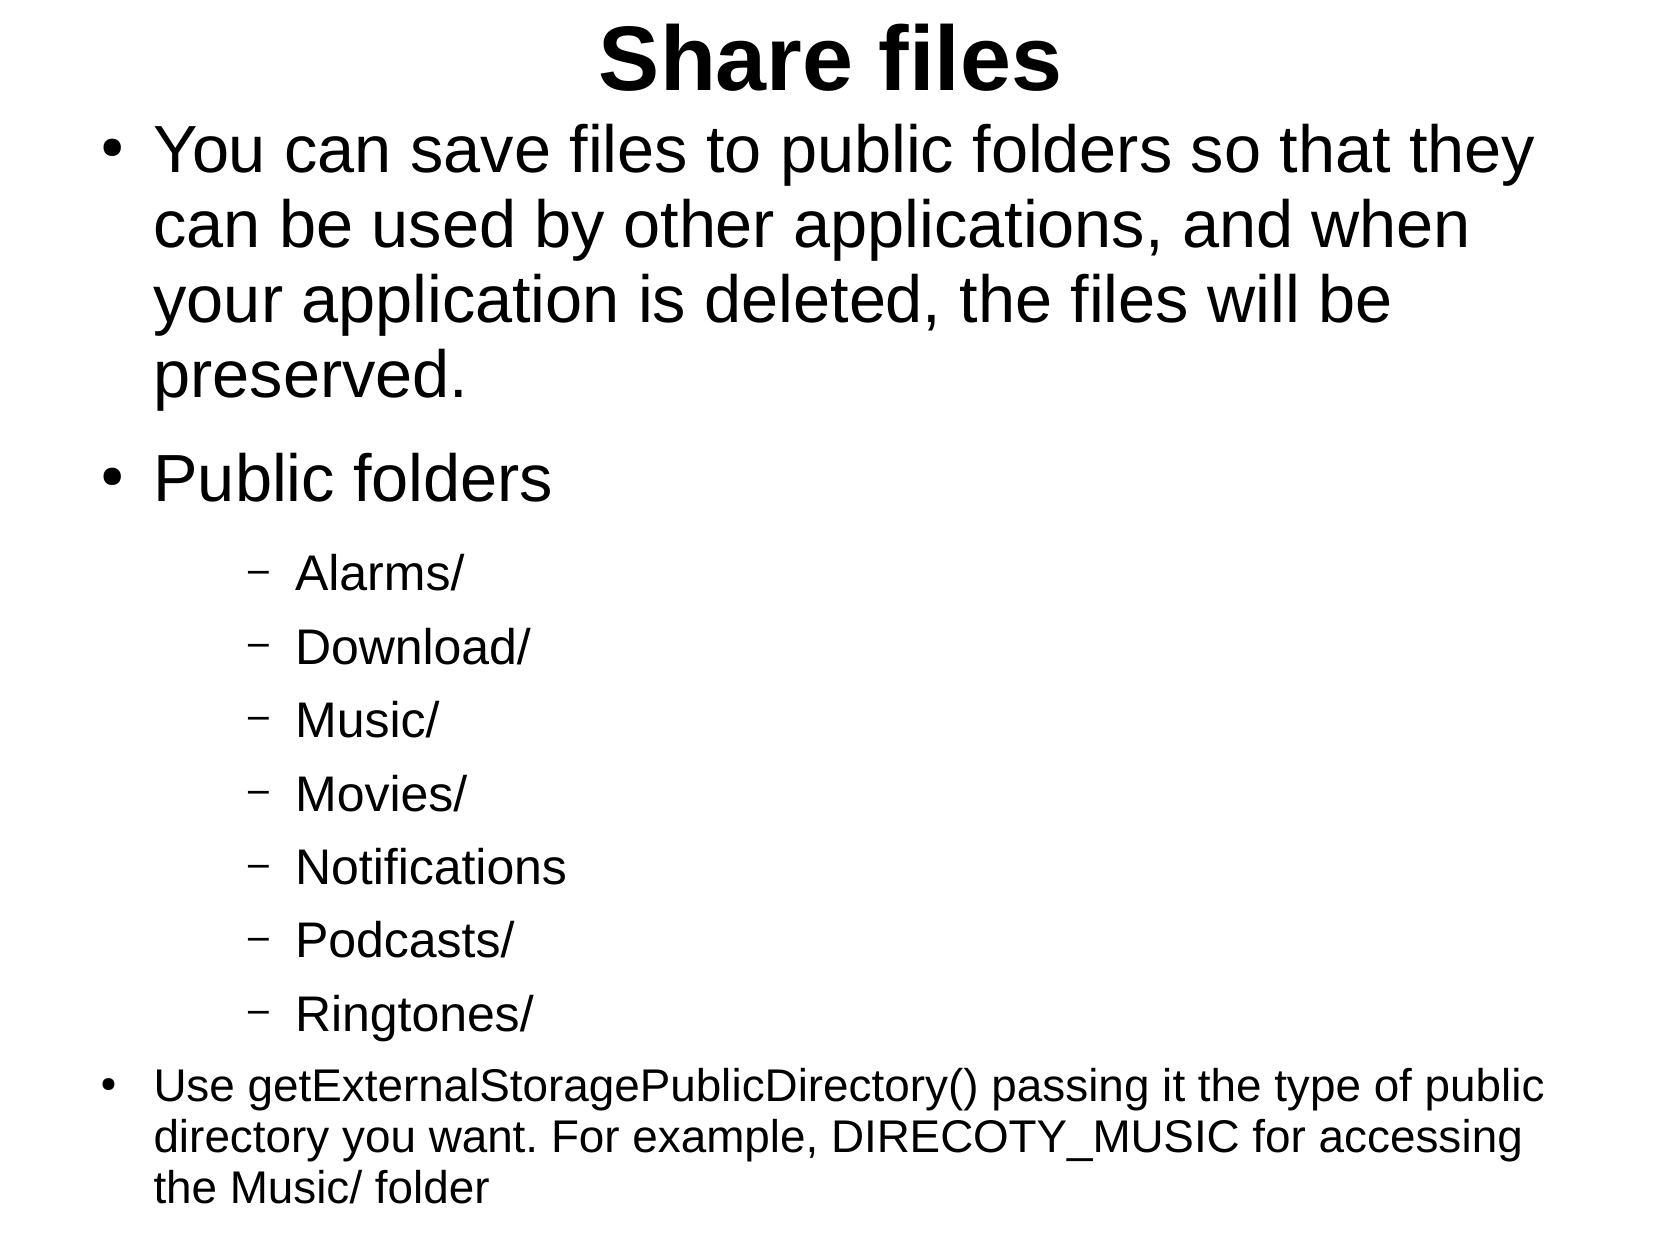

# Share files
You can save files to public folders so that they can be used by other applications, and when your application is deleted, the files will be preserved.
Public folders
Alarms/
Download/
Music/
Movies/
Notifications
Podcasts/
Ringtones/
Use getExternalStoragePublicDirectory() passing it the type of public directory you want. For example, DIRECOTY_MUSIC for accessing the Music/ folder